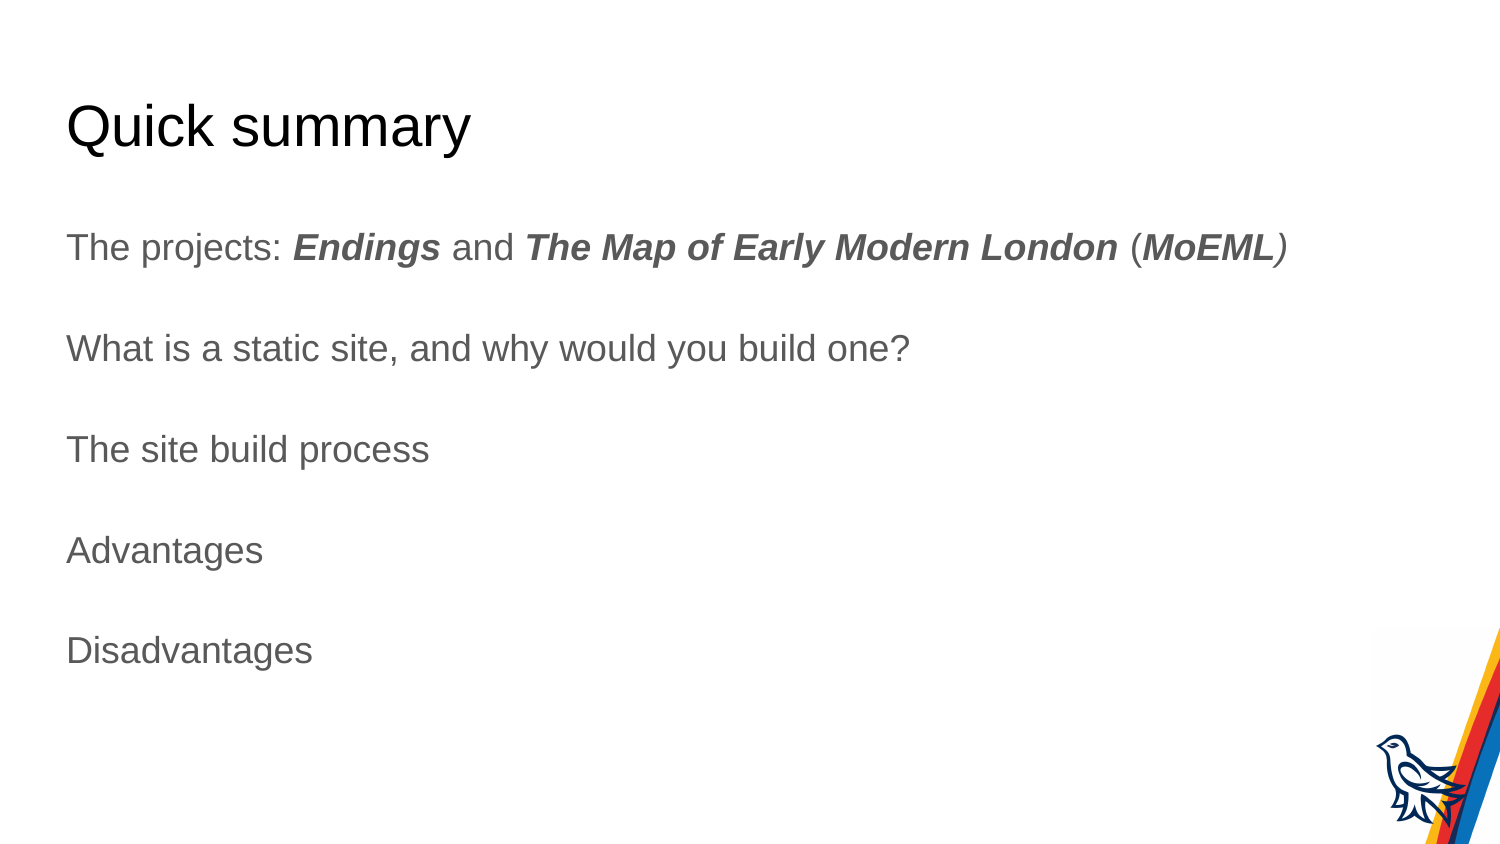

# Quick summary
The projects: Endings and The Map of Early Modern London (MoEML)
What is a static site, and why would you build one?
The site build process
Advantages
Disadvantages